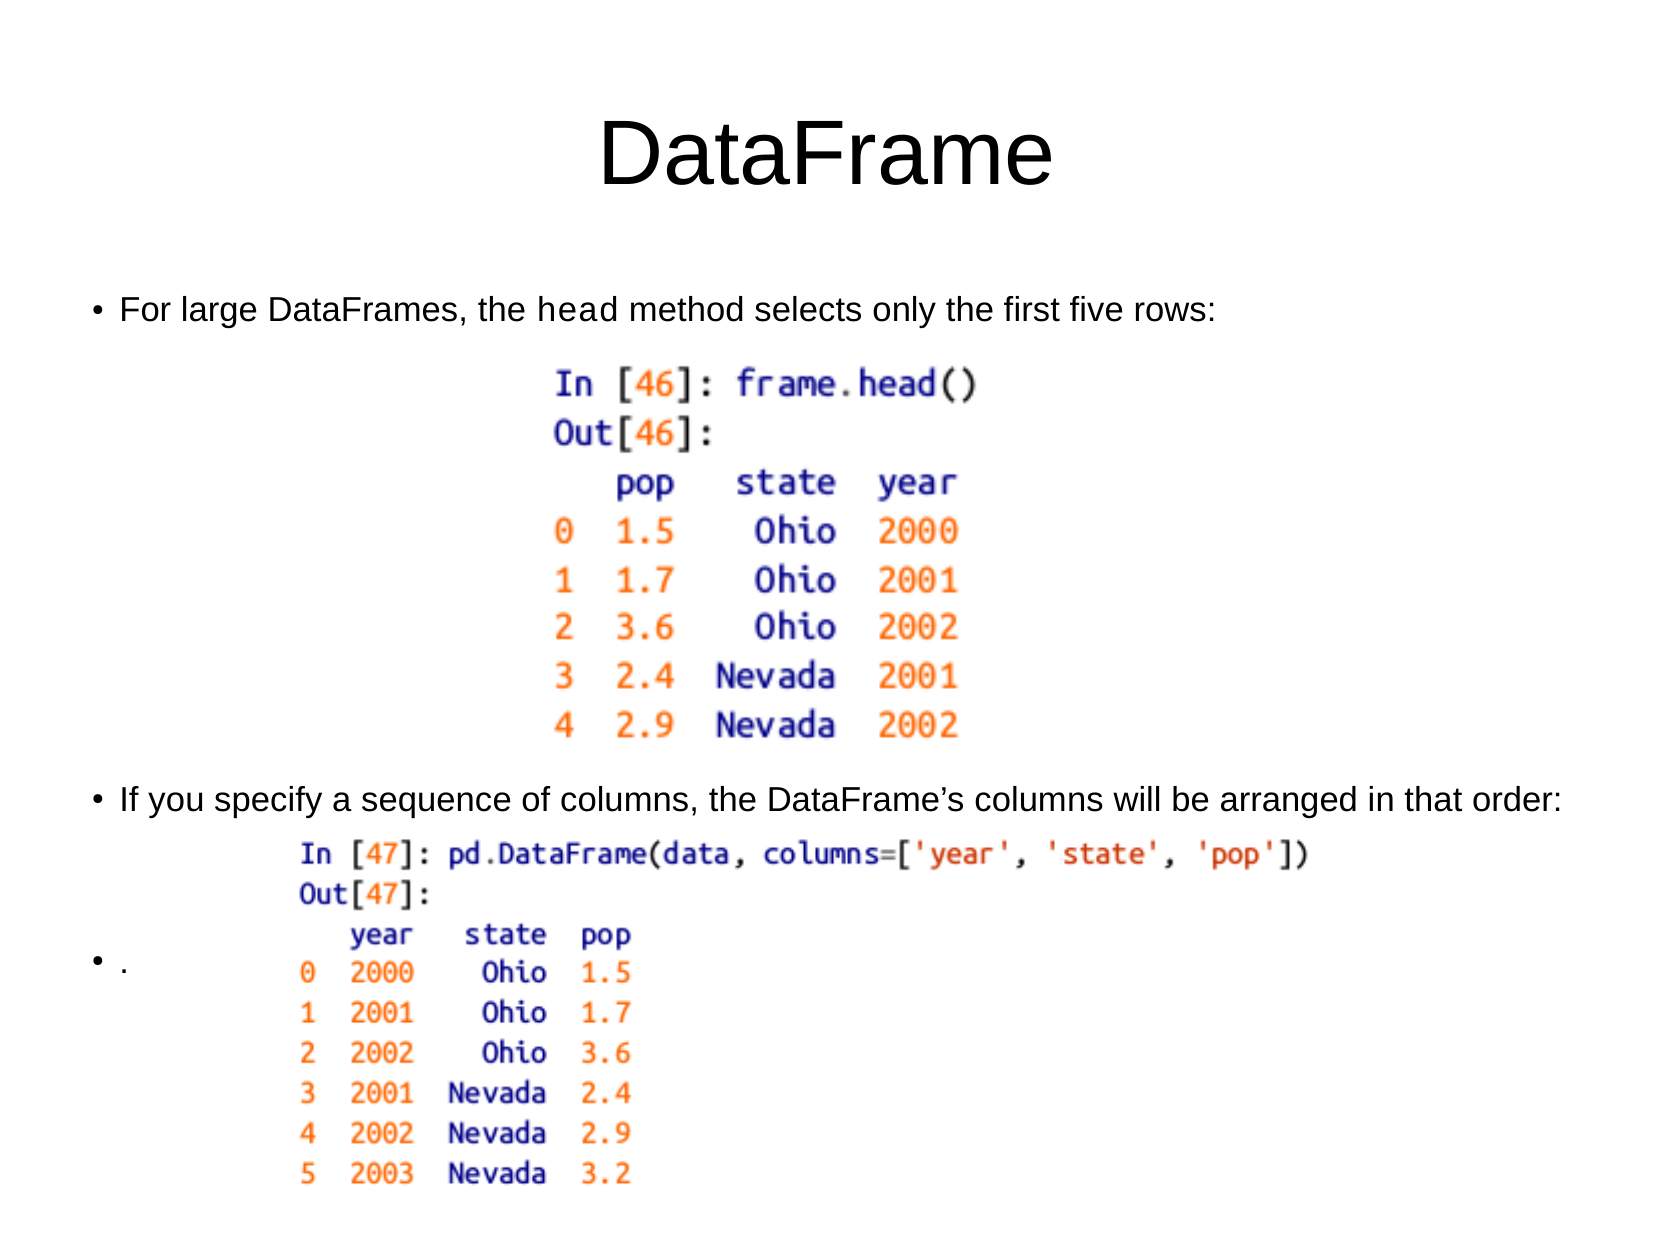

# DataFrame
For large DataFrames, the head method selects only the first five rows:
If you specify a sequence of columns, the DataFrame’s columns will be arranged in that order:
.